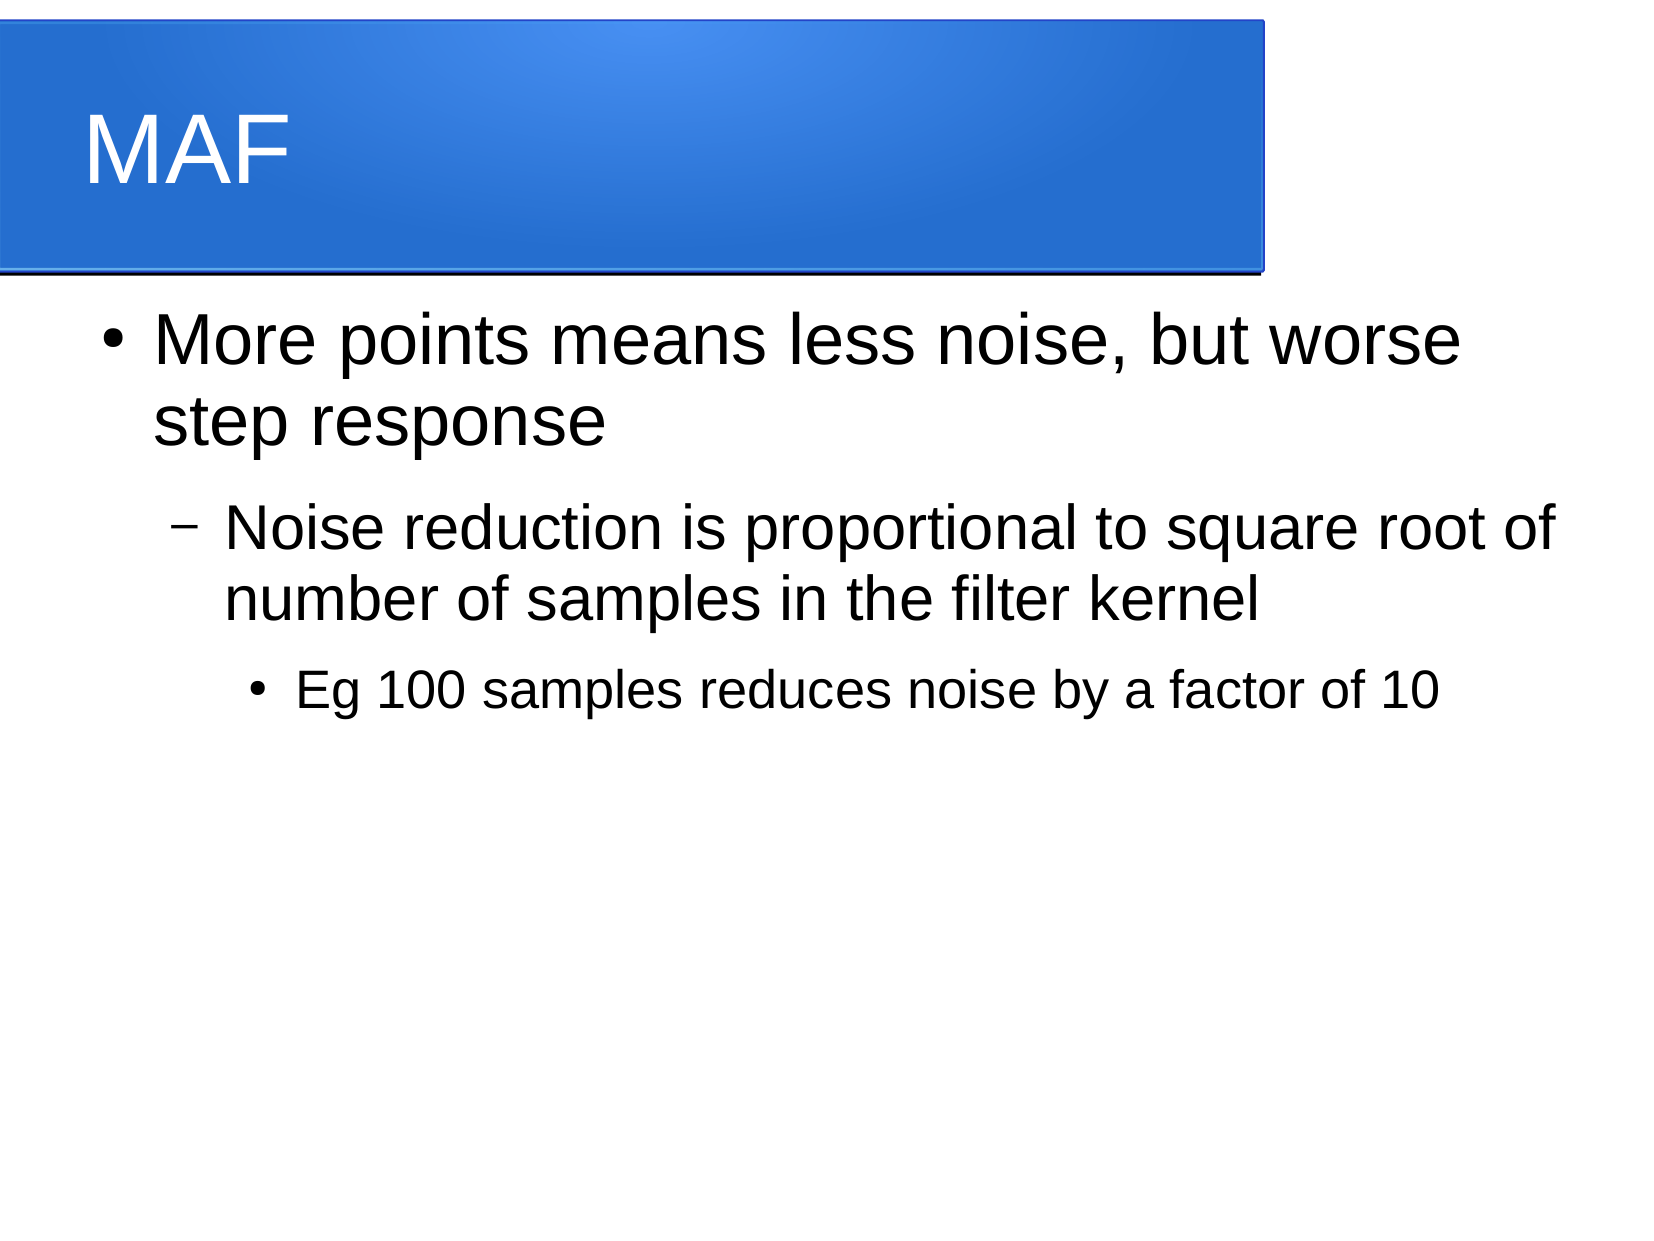

# MAF
More points means less noise, but worse step response
Noise reduction is proportional to square root of number of samples in the filter kernel
Eg 100 samples reduces noise by a factor of 10